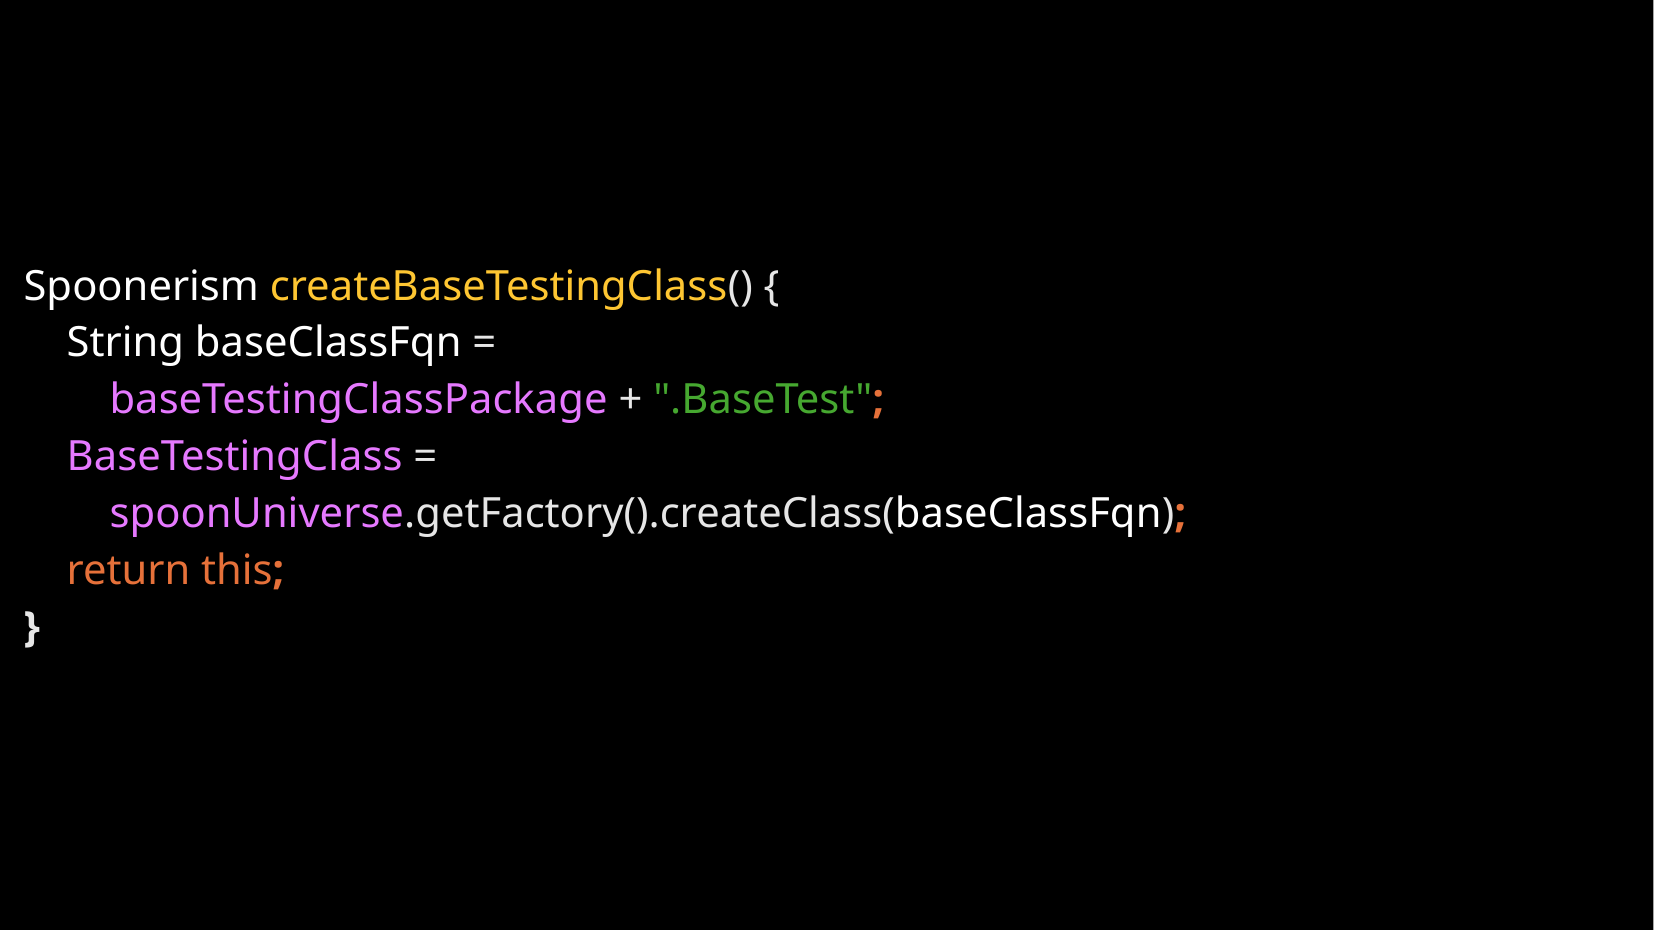

# Spoonerism createBaseTestingClass() {
 String baseClassFqn =
 baseTestingClassPackage + ".BaseTest";
 BaseTestingClass =
 spoonUniverse.getFactory().createClass(baseClassFqn);
 return this;
}